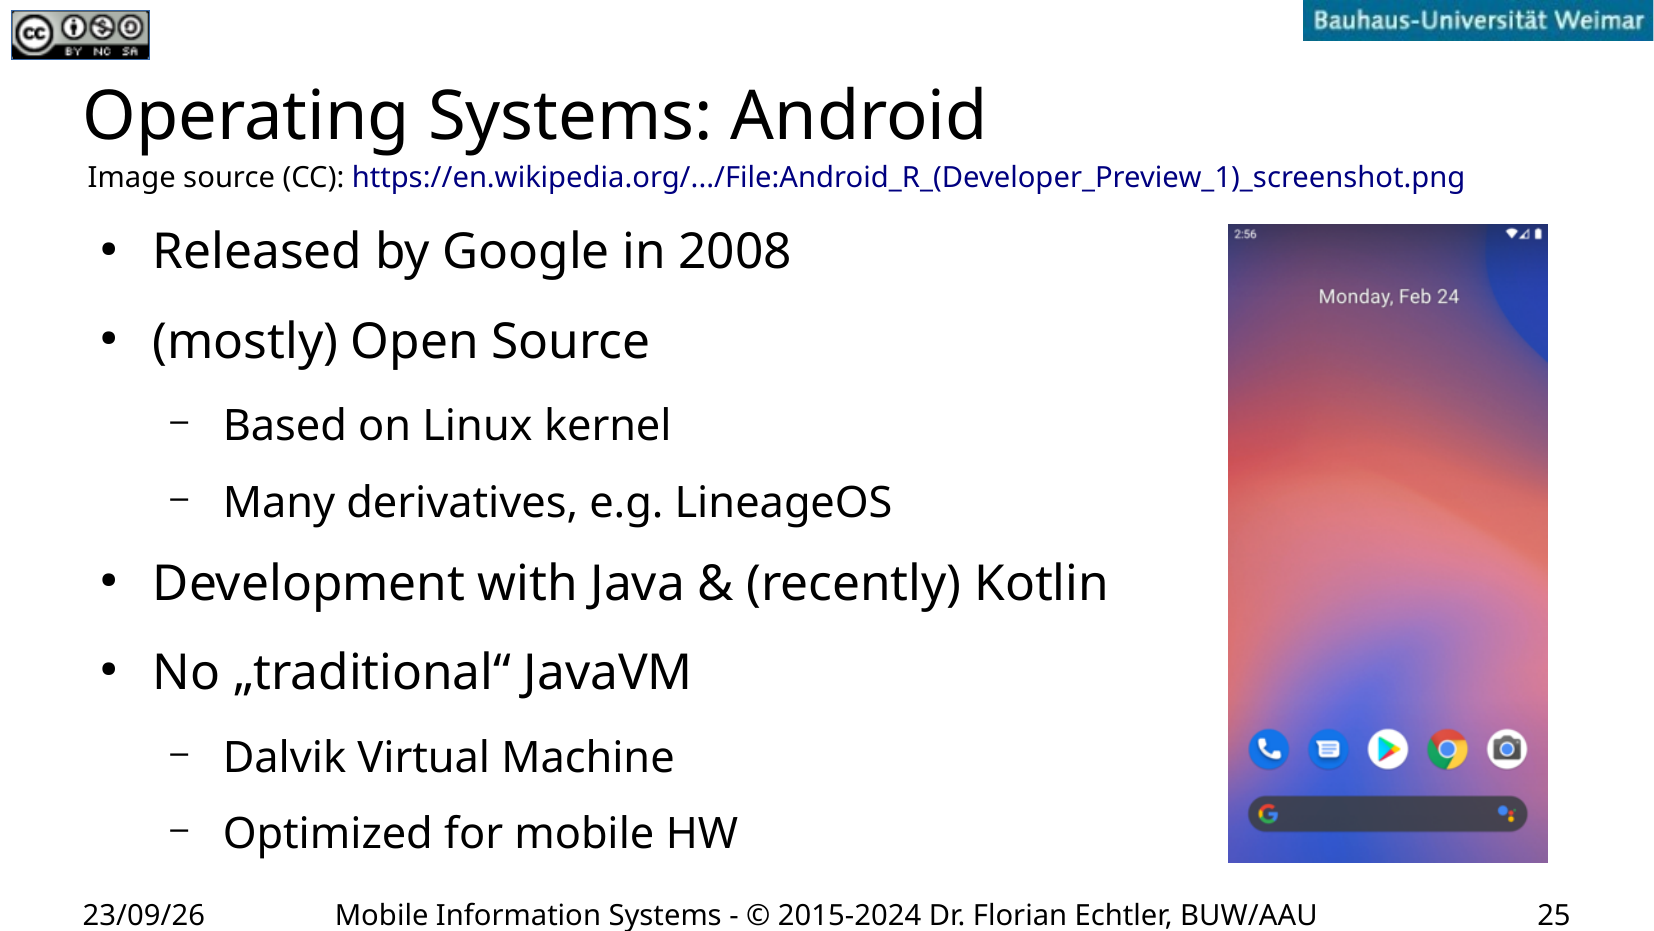

# Operating Systems: Android
Image source (CC): https://en.wikipedia.org/.../File:Android_R_(Developer_Preview_1)_screenshot.png
Released by Google in 2008
(mostly) Open Source
Based on Linux kernel
Many derivatives, e.g. LineageOS
Development with Java & (recently) Kotlin
No „traditional“ JavaVM
Dalvik Virtual Machine
Optimized for mobile HW
Mobile Information Systems - © 2015-2024 Dr. Florian Echtler, BUW/AAU
25